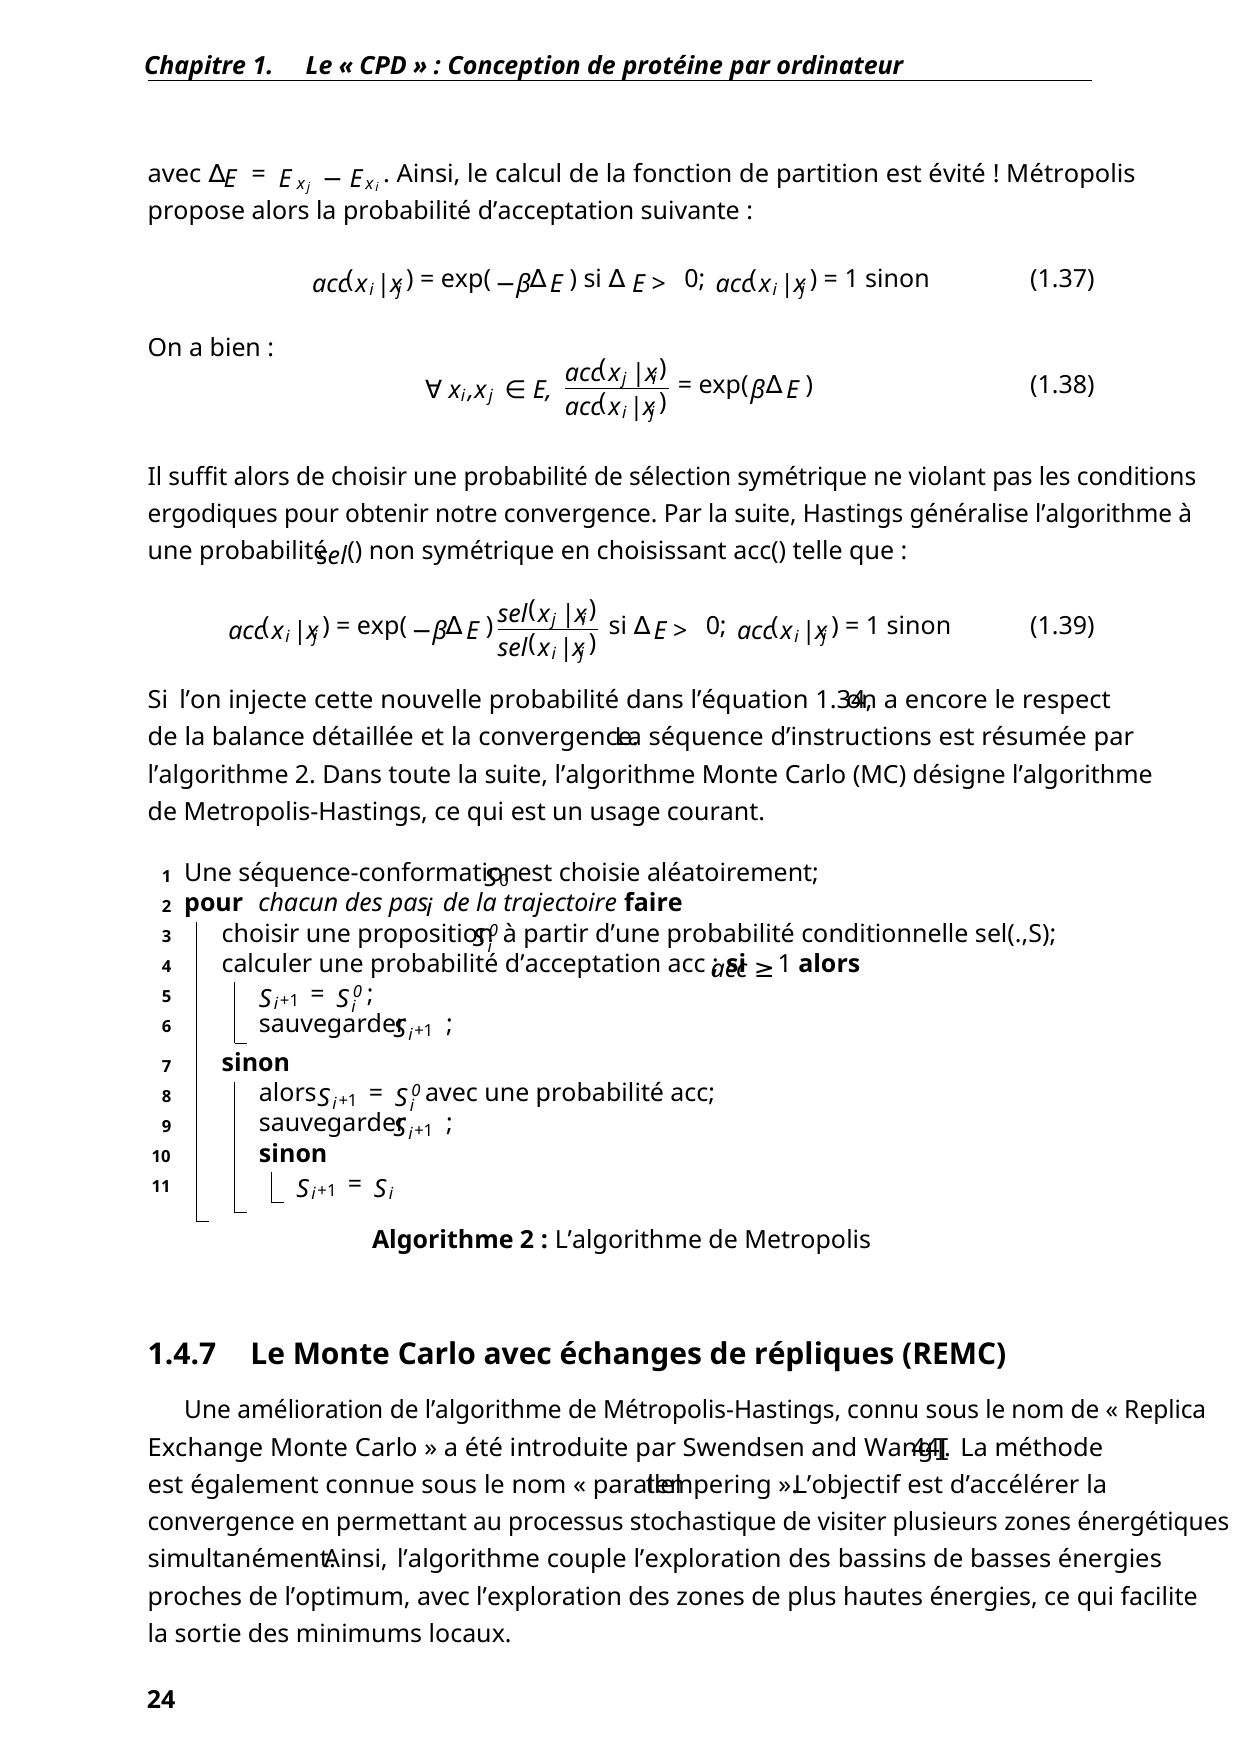

Chapitre 1.
Le « CPD » : Conception de protéine par ordinateur
avec ∆
=
. Ainsi, le calcul de la fonction de partition est évité ! Métropolis
E
E
− E
x
x
j
i
propose alors la probabilité d’acceptation suivante :
(
) = exp(
∆
) si ∆
0;
(
) = 1 sinon
(1.37)
acc
x
|x
−β
E
E >
acc
x
|x
i
j
i
j
On a bien :
(
)
acc
x
|x
j
i
= exp(
∆
)
(1.38)
∀ x
,x
∈ E,
β
E
i
j
(
)
acc
x
|x
i
j
Il suffit alors de choisir une probabilité de sélection symétrique ne violant pas les conditions
ergodiques pour obtenir notre convergence. Par la suite, Hastings généralise l’algorithme à
une probabilité
() non symétrique en choisissant acc() telle que :
sel
(
)
sel
x
|x
j
i
(
) = exp(
∆
)
si ∆
0;
(
) = 1 sinon
(1.39)
acc
x
|x
−β
E
E >
acc
x
|x
i
j
i
j
(
)
sel
x
|x
i
j
Si
l’on injecte cette nouvelle probabilité dans l’équation 1.34,
on a encore le respect
de la balance détaillée et la convergence.
La séquence d’instructions est résumée par
l’algorithme 2. Dans toute la suite, l’algorithme Monte Carlo (MC) désigne l’algorithme
de Metropolis-Hastings, ce qui est un usage courant.
Une séquence-conformation
est choisie aléatoirement;
S
1
0
pour
chacun des pas
de la trajectoire faire
i
2
choisir une proposition
à partir d’une probabilité conditionnelle sel(.,S);
0
S
3
i
calculer une probabilité d’acceptation acc ; si
1 alors
acc ≥
4
=
;
0
S
S
5
+1
i
i
sauvegarder
;
S
6
+1
i
sinon
7
alors
=
avec une probabilité acc;
0
S
S
8
+1
i
i
sauvegarder
;
S
9
+1
i
sinon
10
=
S
S
11
+1
i
i
Algorithme 2 : L’algorithme de Metropolis
1.4.7
Le Monte Carlo avec échanges de répliques (REMC)
Une amélioration de l’algorithme de Métropolis-Hastings, connu sous le nom de « Replica
Exchange Monte Carlo » a été introduite par Swendsen and Wang [
44
].
La méthode
est également connue sous le nom « parallel
tempering ».
L’objectif
est d’accélérer la
convergence en permettant au processus stochastique de visiter plusieurs zones énergétiques
simultanément.
Ainsi,
l’algorithme couple l’exploration des bassins de basses énergies
proches de l’optimum, avec l’exploration des zones de plus hautes énergies, ce qui facilite
la sortie des minimums locaux.
24